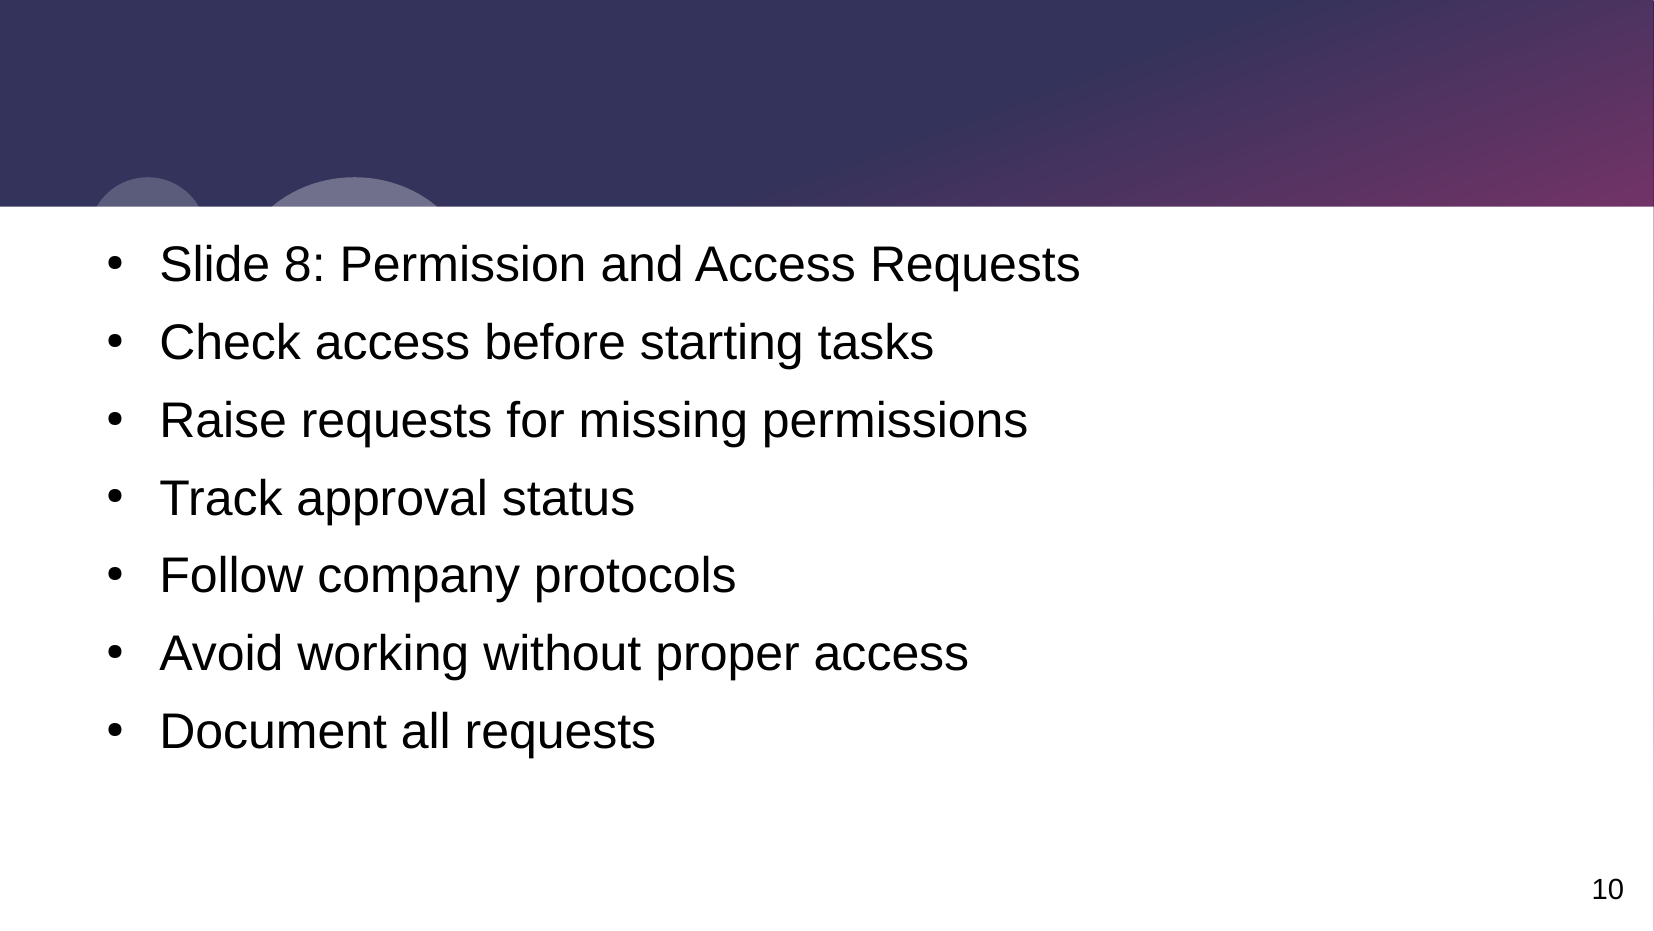

#
Slide 8: Permission and Access Requests
Check access before starting tasks
Raise requests for missing permissions
Track approval status
Follow company protocols
Avoid working without proper access
Document all requests